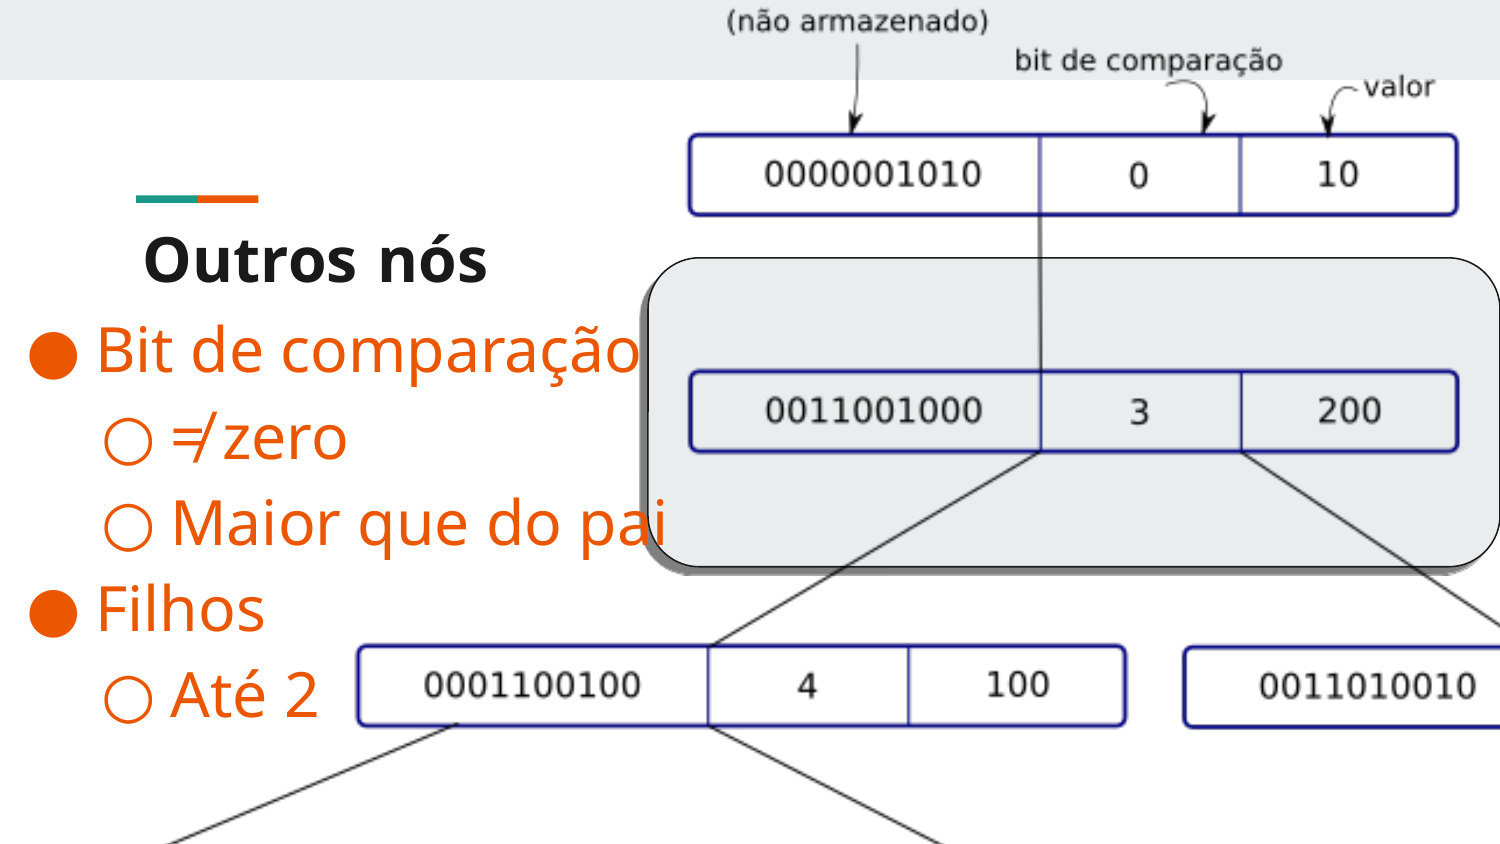

# Outros nós
Bit de comparação
≠ zero
Maior que do pai
Filhos
Até 2